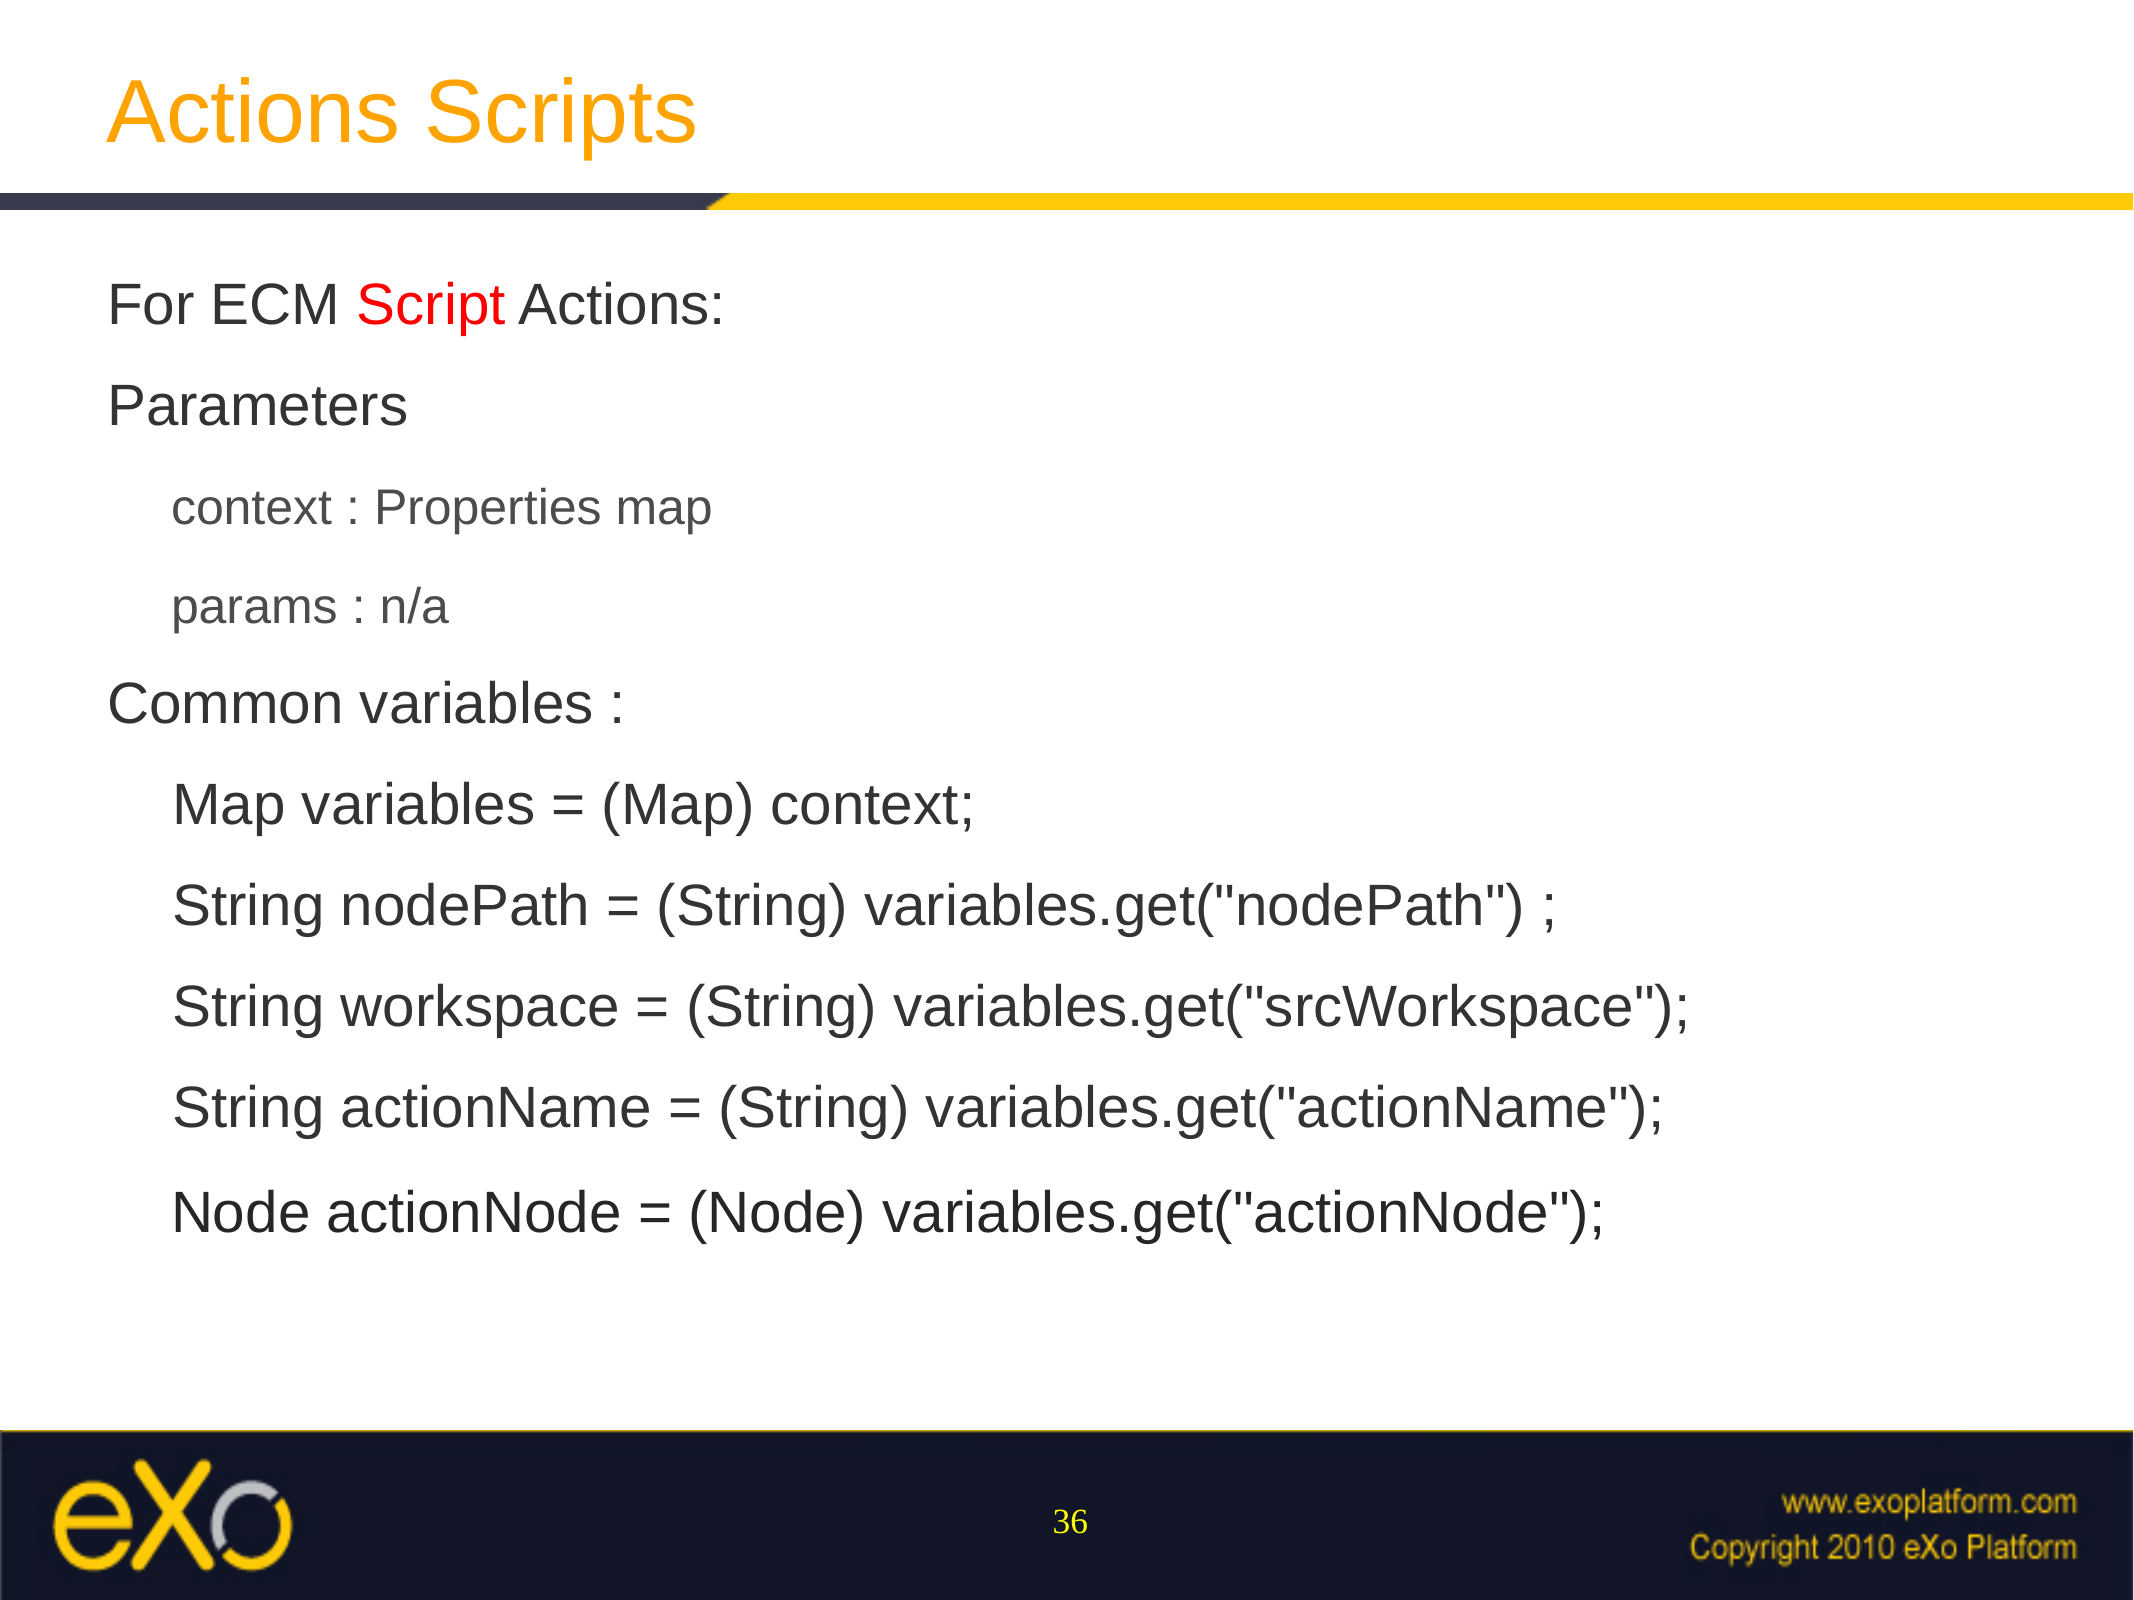

# Actions Scripts
For ECM Script Actions:
Parameters
context : Properties map
params : n/a
Common variables :
 Map variables = (Map) context;
 String nodePath = (String) variables.get("nodePath") ;
 String workspace = (String) variables.get("srcWorkspace");
 String actionName = (String) variables.get("actionName");
Node actionNode = (Node) variables.get("actionNode");